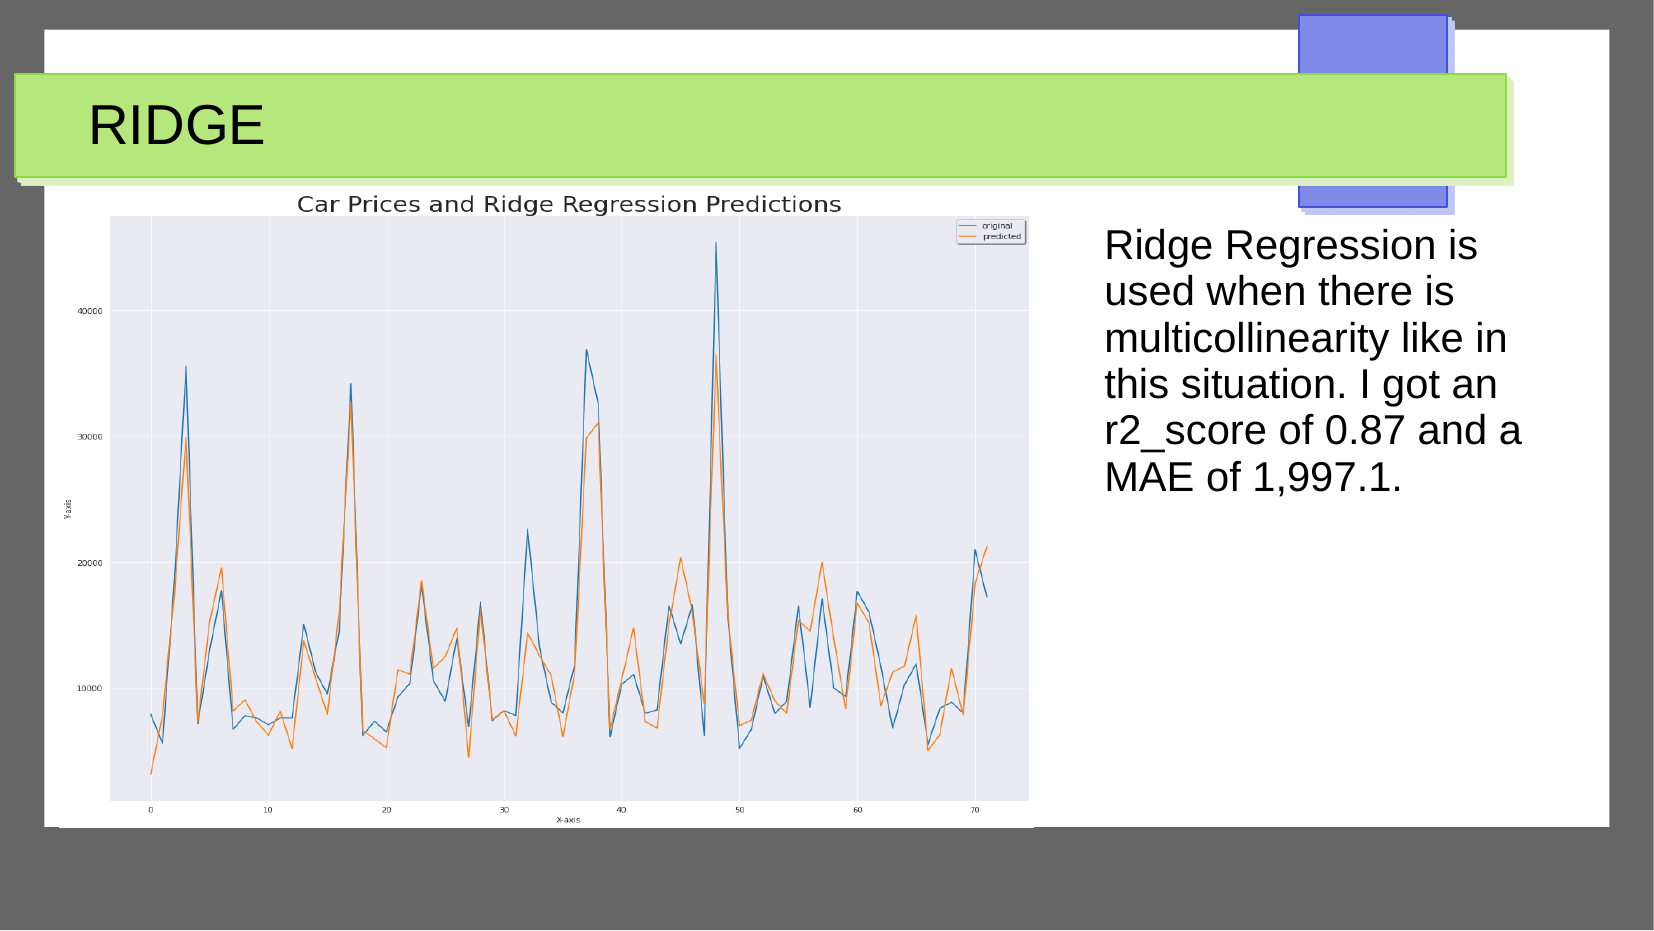

# RIDGE
Ridge Regression is used when there is multicollinearity like in this situation. I got an r2_score of 0.87 and a MAE of 1,997.1.